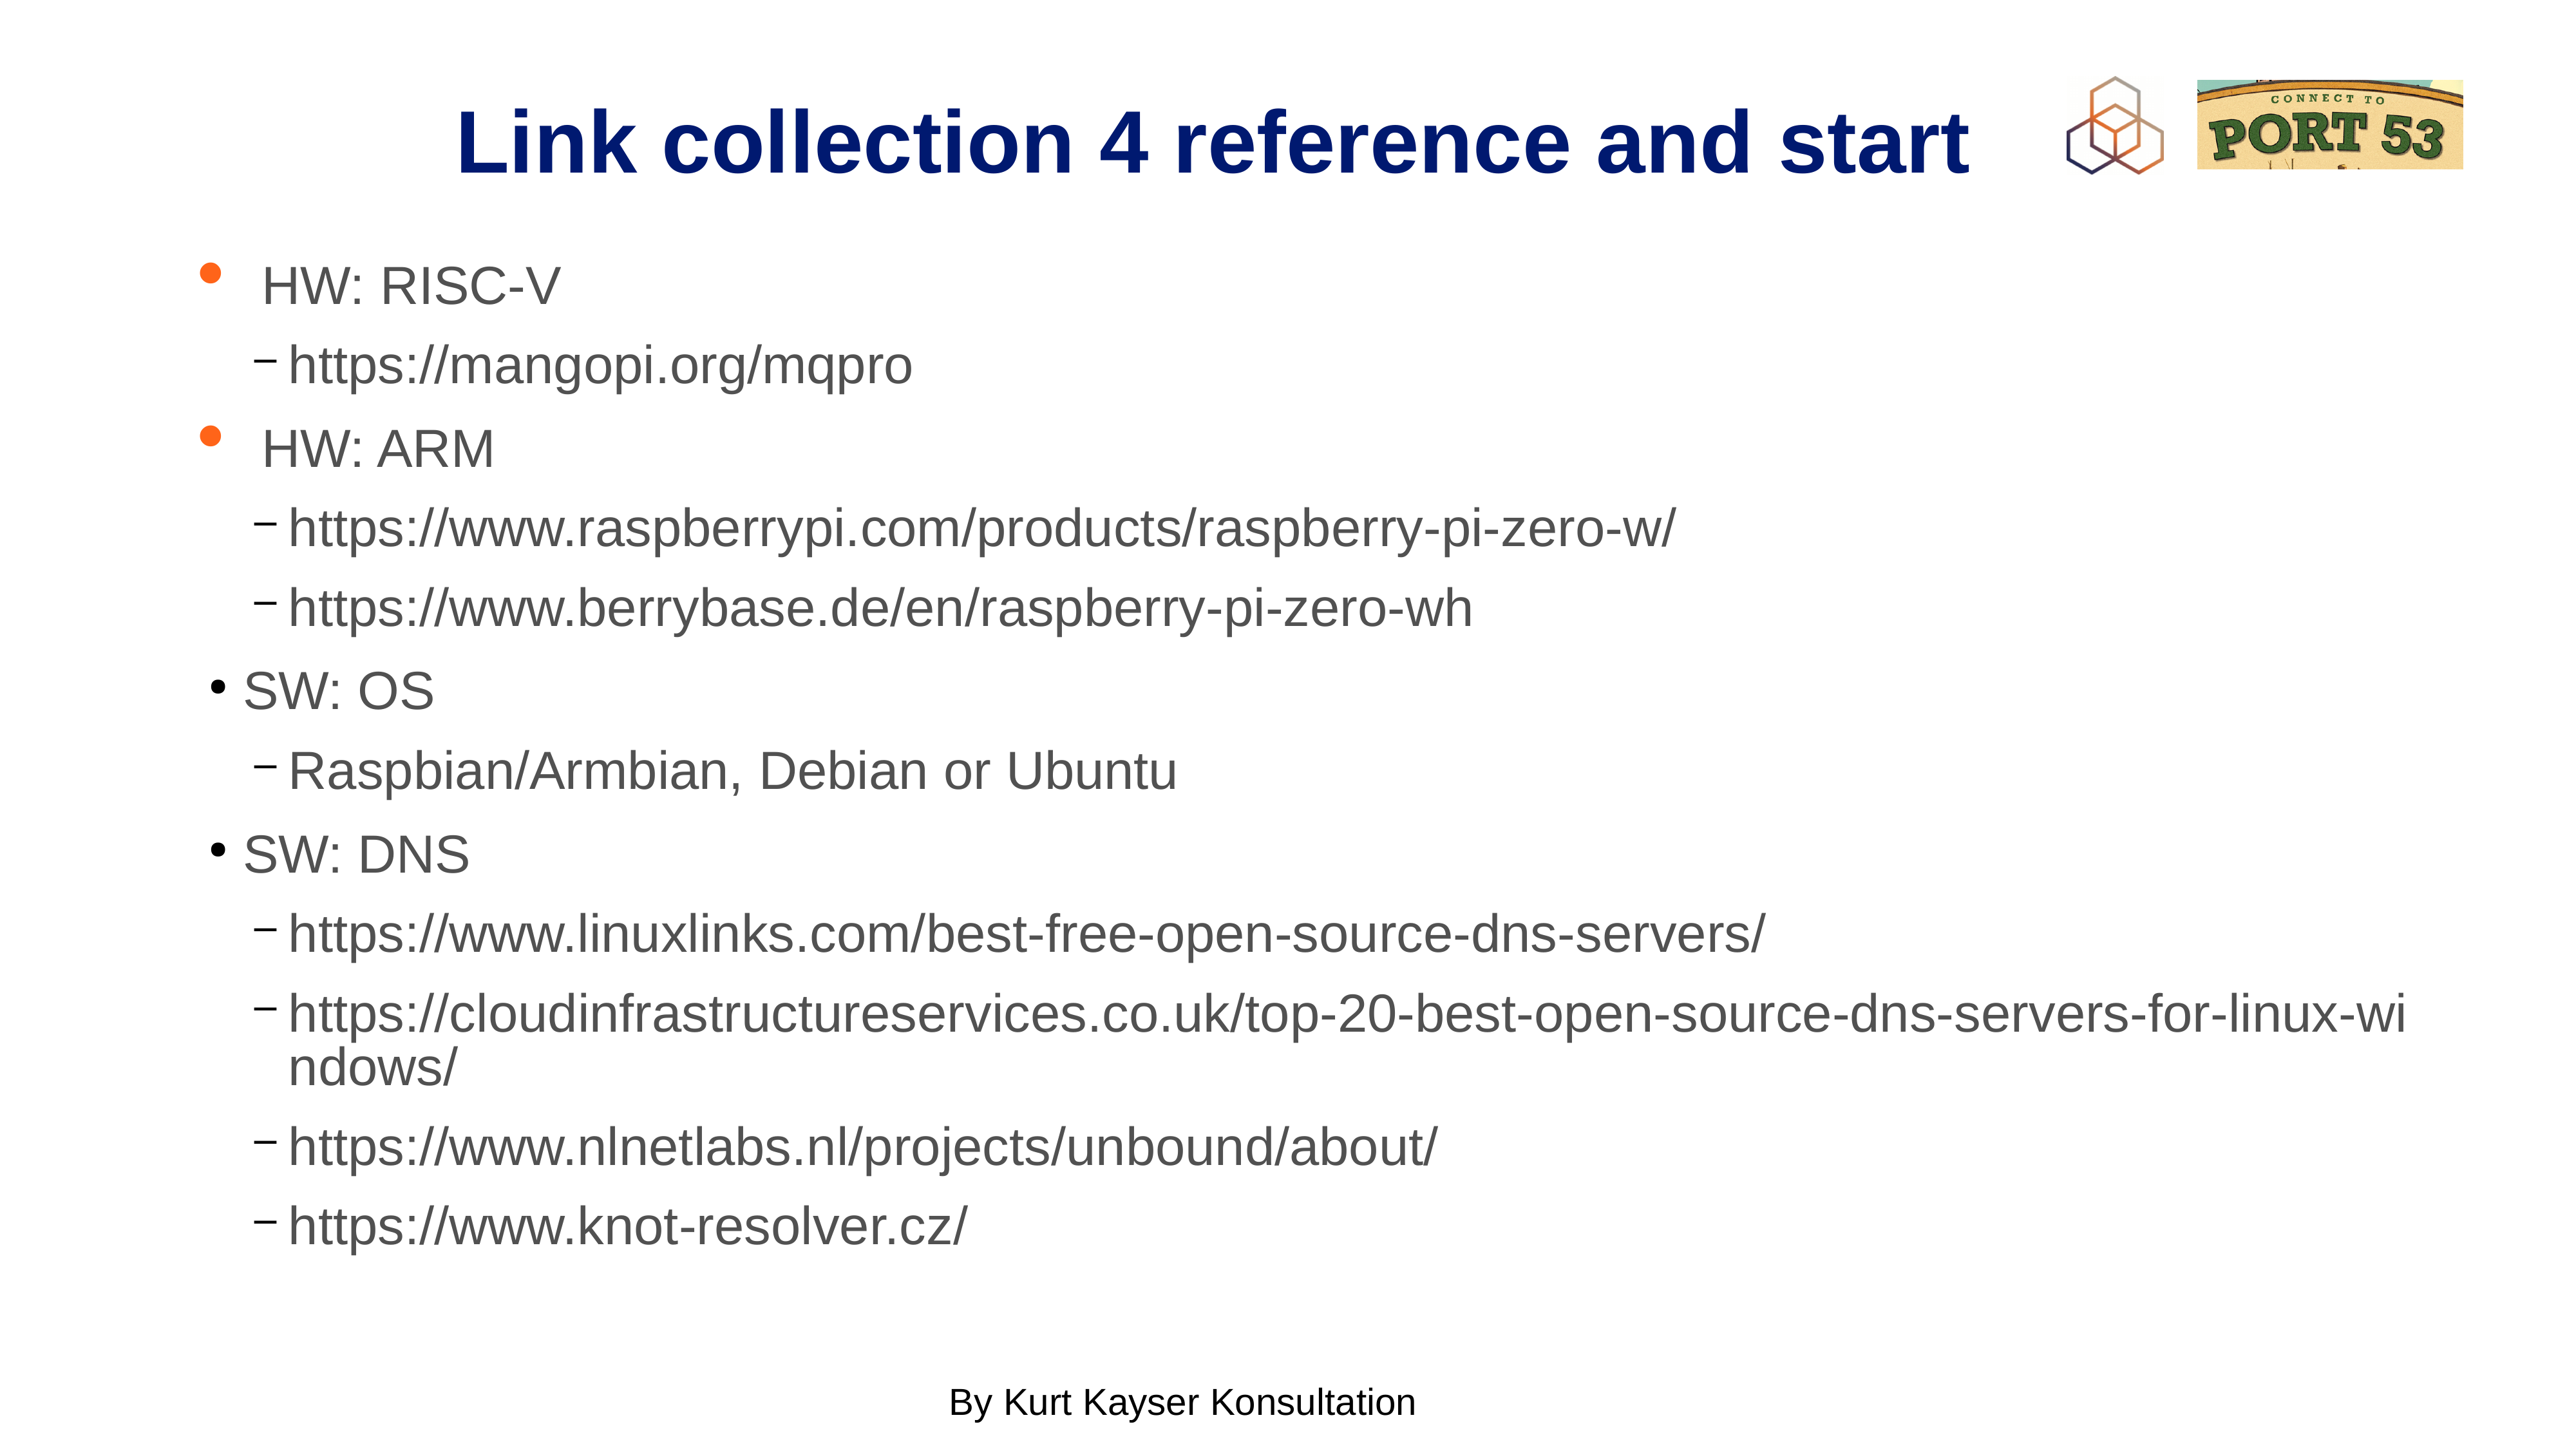

#
Link collection 4 reference and start
HW: RISC-V
https://mangopi.org/mqpro
HW: ARM
https://www.raspberrypi.com/products/raspberry-pi-zero-w/
https://www.berrybase.de/en/raspberry-pi-zero-wh
SW: OS
Raspbian/Armbian, Debian or Ubuntu
SW: DNS
https://www.linuxlinks.com/best-free-open-source-dns-servers/
https://cloudinfrastructureservices.co.uk/top-20-best-open-source-dns-servers-for-linux-windows/
https://www.nlnetlabs.nl/projects/unbound/about/
https://www.knot-resolver.cz/
By Kurt Kayser Konsultation